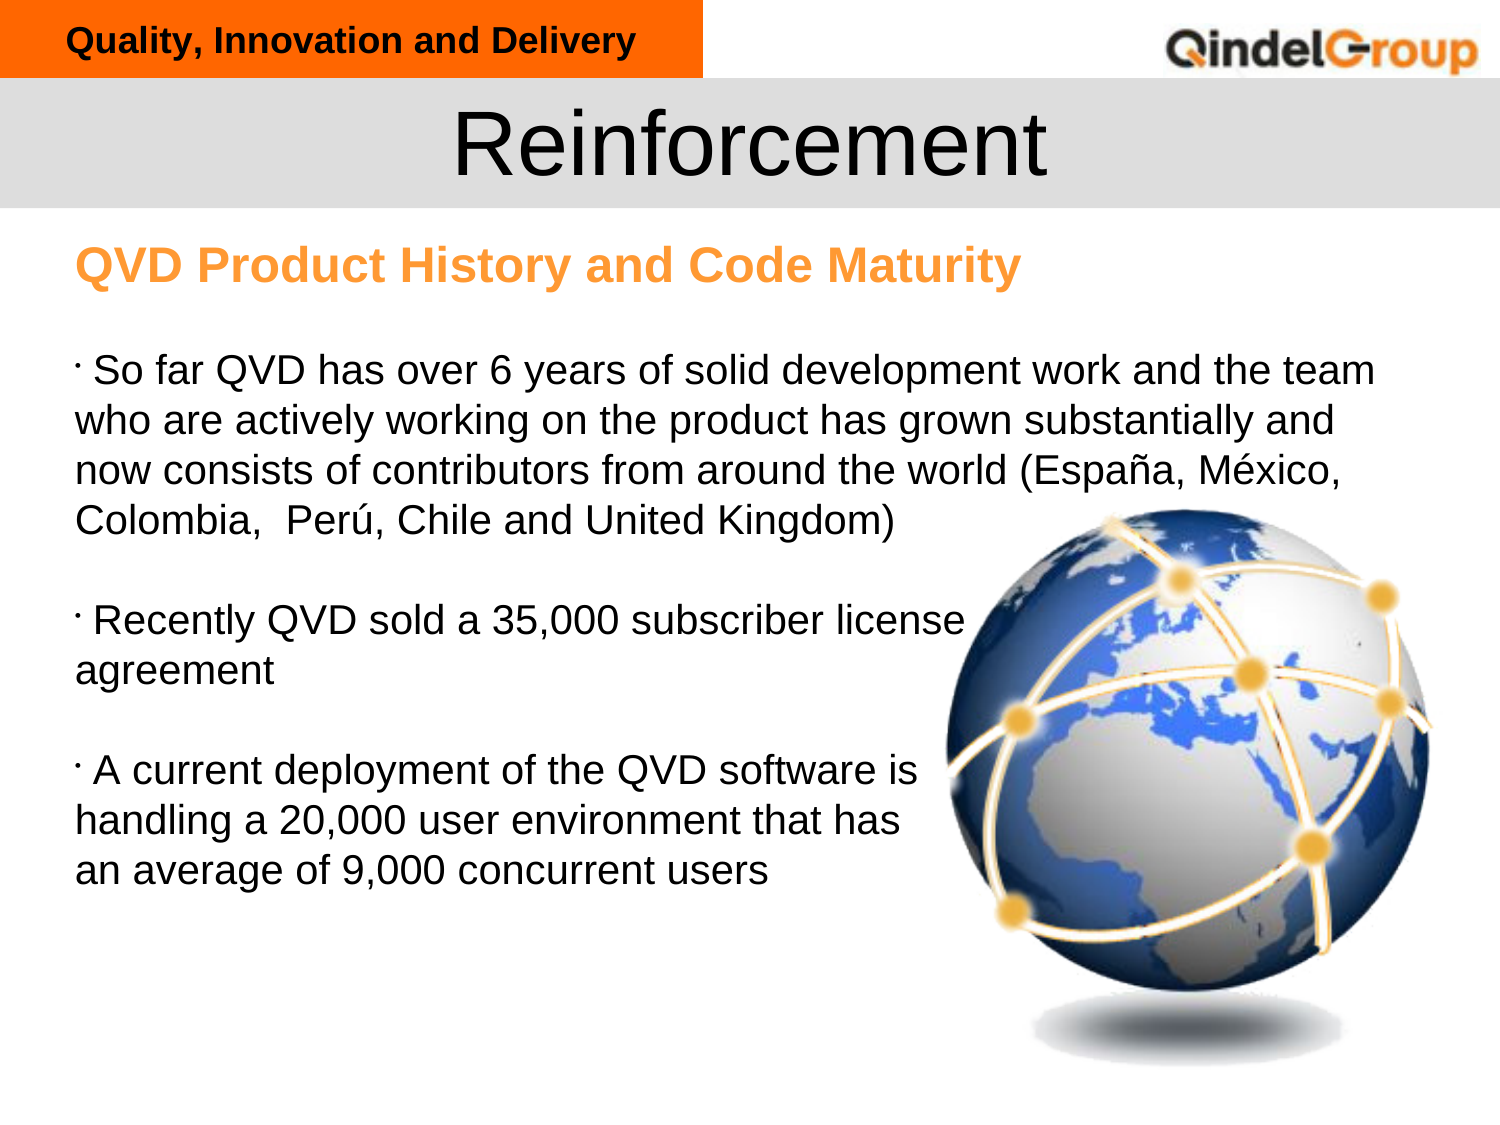

# Reinforcement
QVD Product History and Code Maturity
 So far QVD has over 6 years of solid development work and the team who are actively working on the product has grown substantially and now consists of contributors from around the world (España, México, Colombia, Perú, Chile and United Kingdom)
 Recently QVD sold a 35,000 subscriber license
agreement
 A current deployment of the QVD software is
handling a 20,000 user environment that has
an average of 9,000 concurrent users